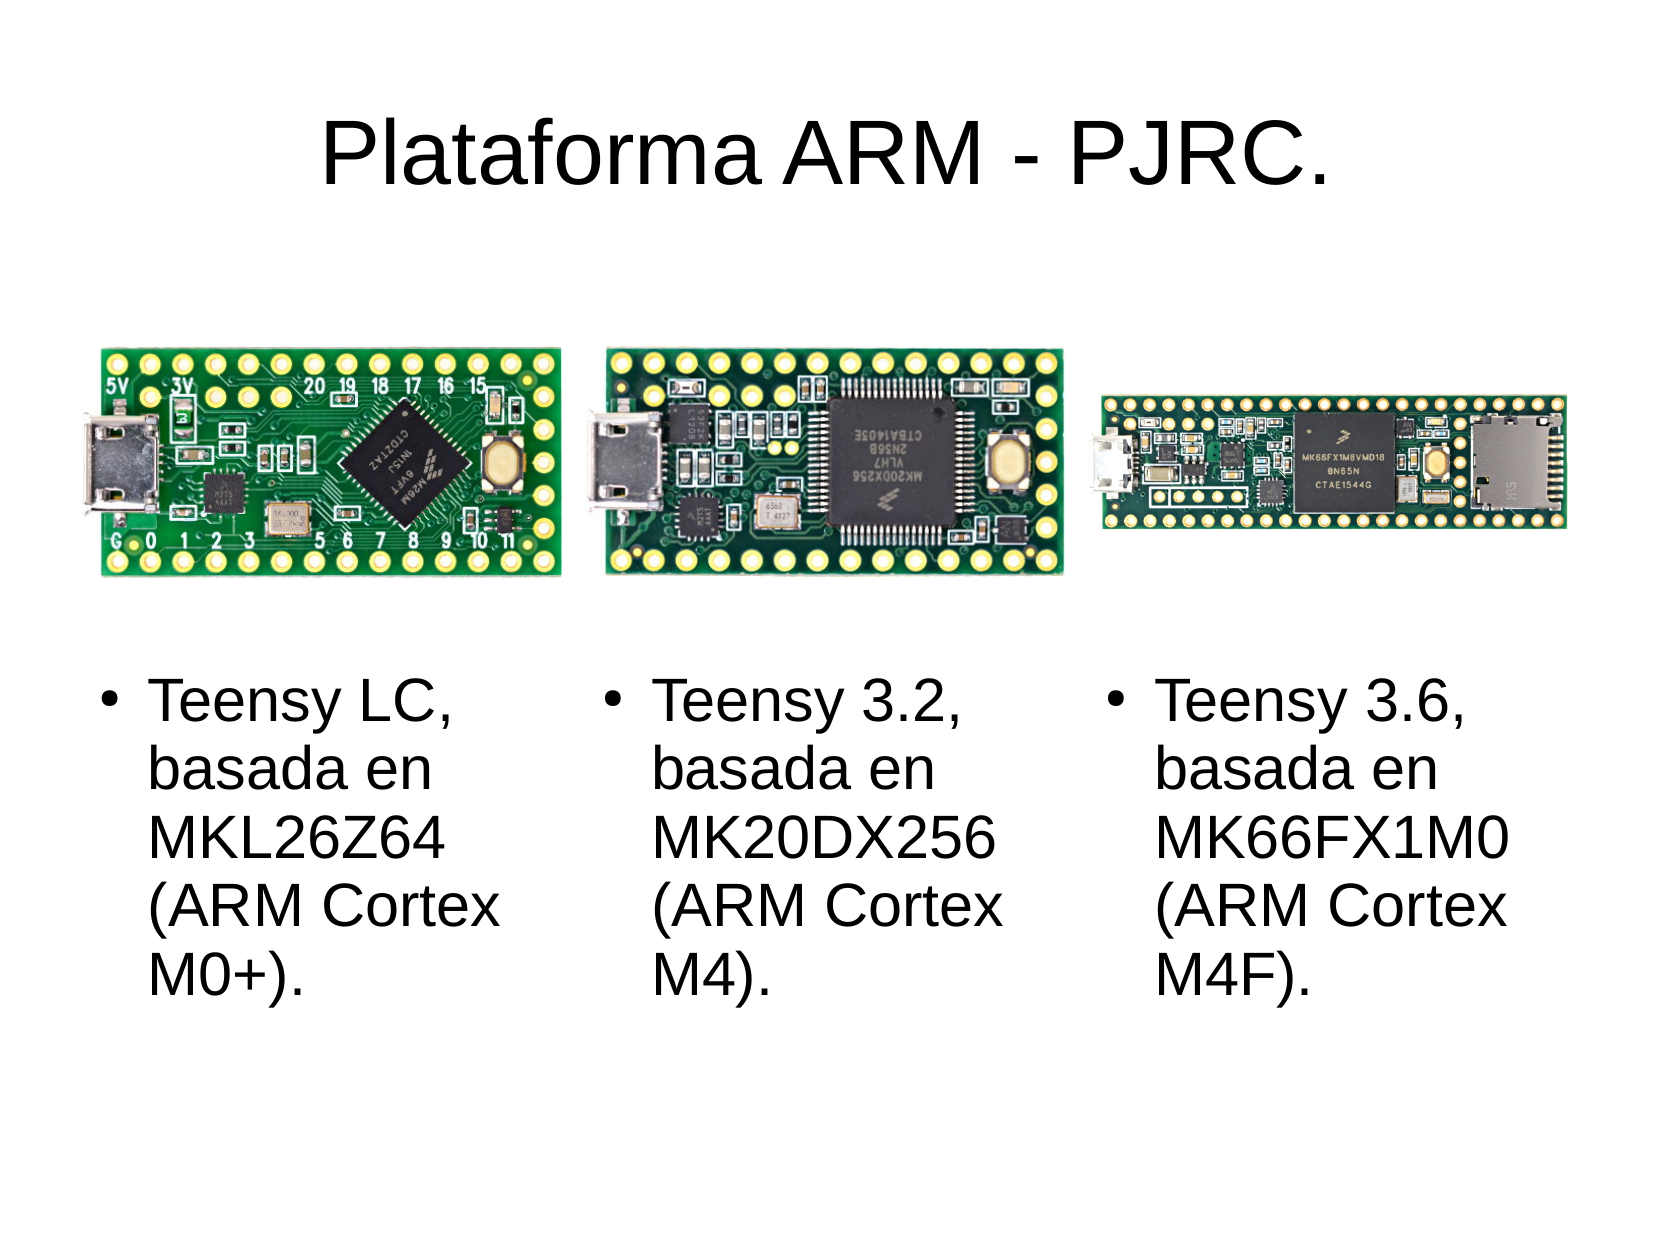

# Plataforma ARM - PJRC.
Teensy LC, basada en MKL26Z64 (ARM Cortex M0+).
Teensy 3.2, basada en MK20DX256 (ARM Cortex M4).
Teensy 3.6, basada en MK66FX1M0 (ARM Cortex M4F).